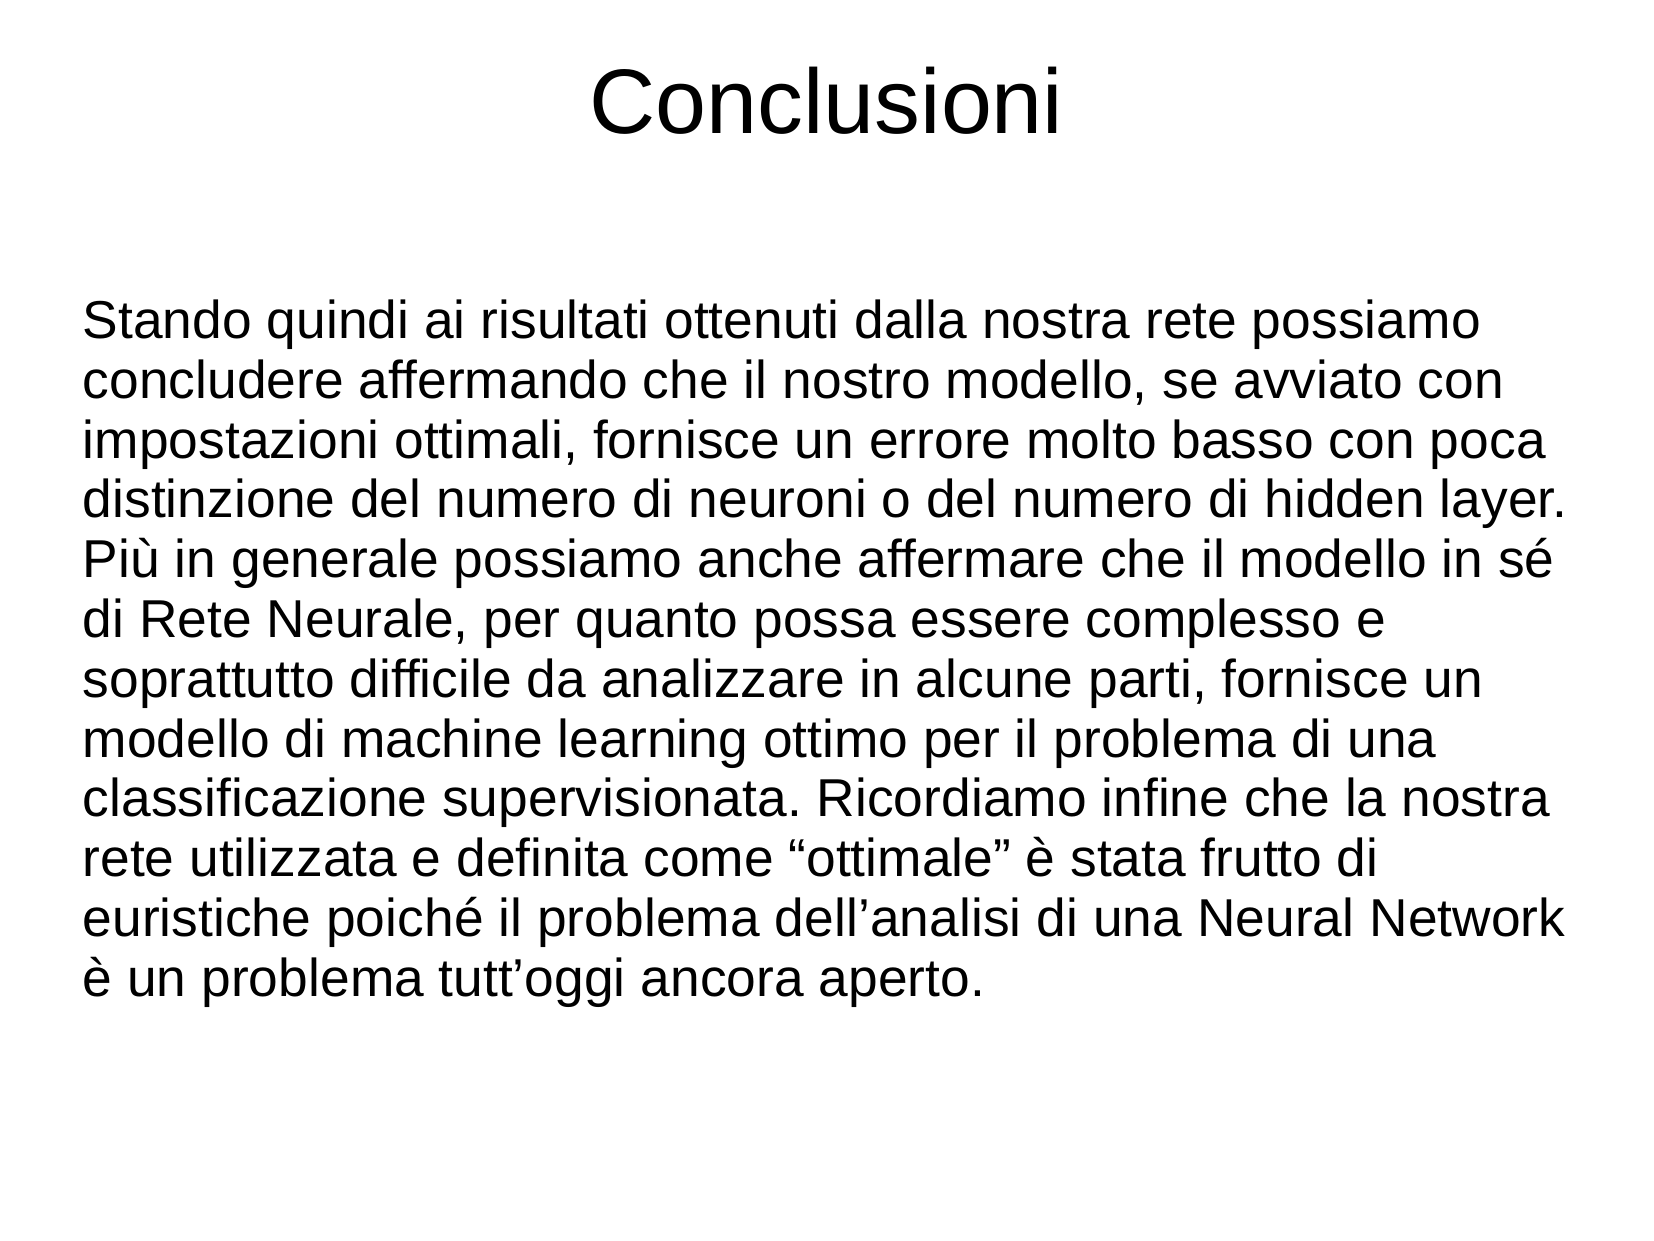

# Conclusioni
Stando quindi ai risultati ottenuti dalla nostra rete possiamo concludere affermando che il nostro modello, se avviato con impostazioni ottimali, fornisce un errore molto basso con poca distinzione del numero di neuroni o del numero di hidden layer. Più in generale possiamo anche affermare che il modello in sé di Rete Neurale, per quanto possa essere complesso e soprattutto difficile da analizzare in alcune parti, fornisce un modello di machine learning ottimo per il problema di una classificazione supervisionata. Ricordiamo infine che la nostra rete utilizzata e definita come “ottimale” è stata frutto di euristiche poiché il problema dell’analisi di una Neural Network è un problema tutt’oggi ancora aperto.